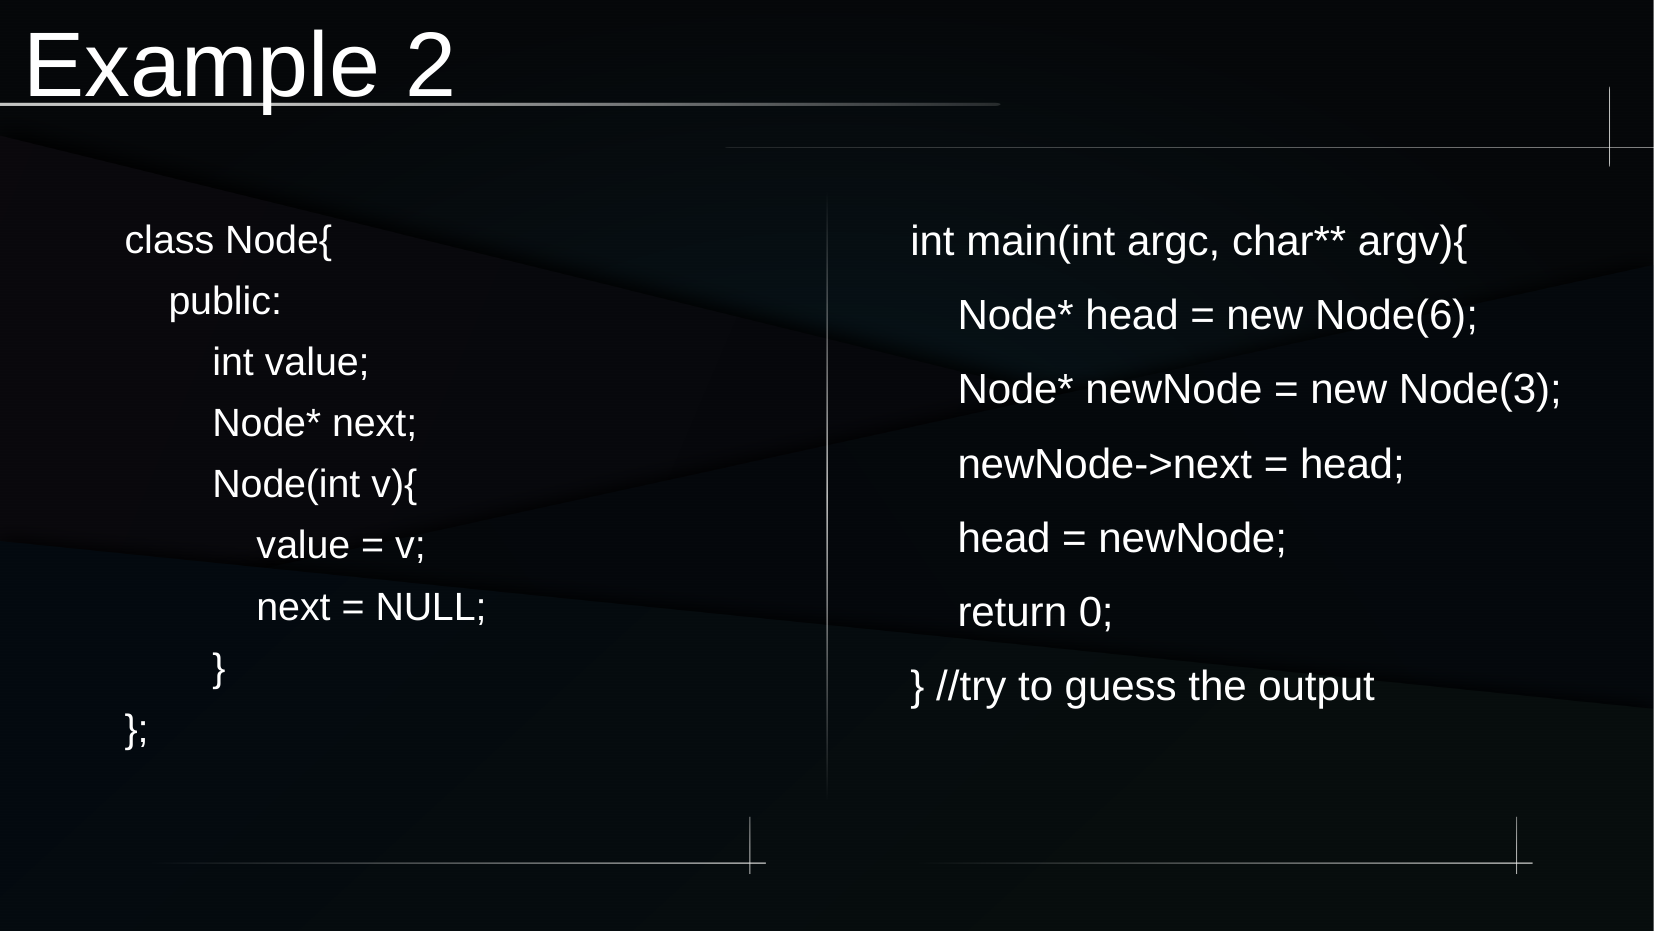

# Example 2
class Node{
 public:
 int value;
 Node* next;
 Node(int v){
 value = v;
 next = NULL;
 }
};
int main(int argc, char** argv){
 Node* head = new Node(6);
 Node* newNode = new Node(3);
 newNode->next = head;
 head = newNode;
 return 0;
} //try to guess the output